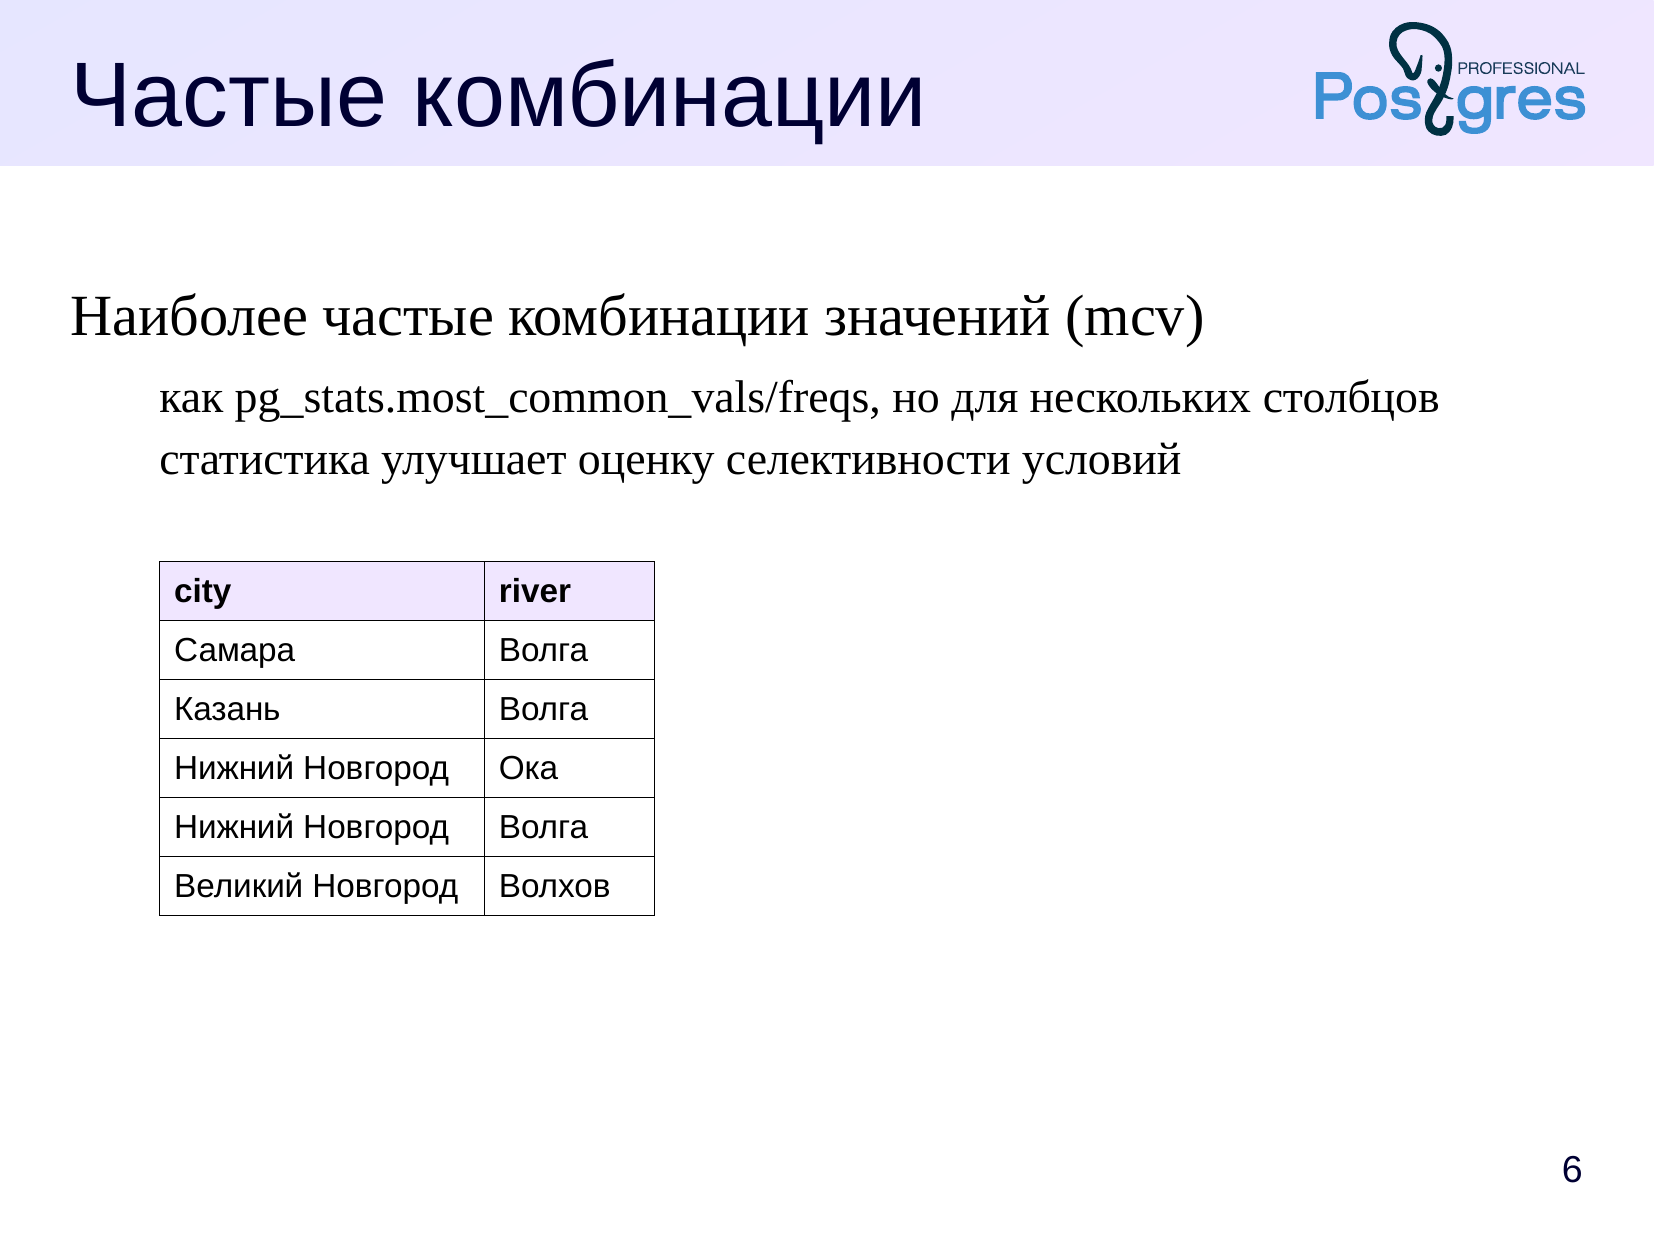

# Частые комбинации
Наиболее частые комбинации значений (mcv)
как pg_stats.most_common_vals/freqs, но для нескольких столбцов
статистика улучшает оценку селективности условий
city
river
Самара
Волга
Казань
Волга
Нижний Новгород
Ока
Нижний Новгород
Волга
Великий Новгород
Волхов